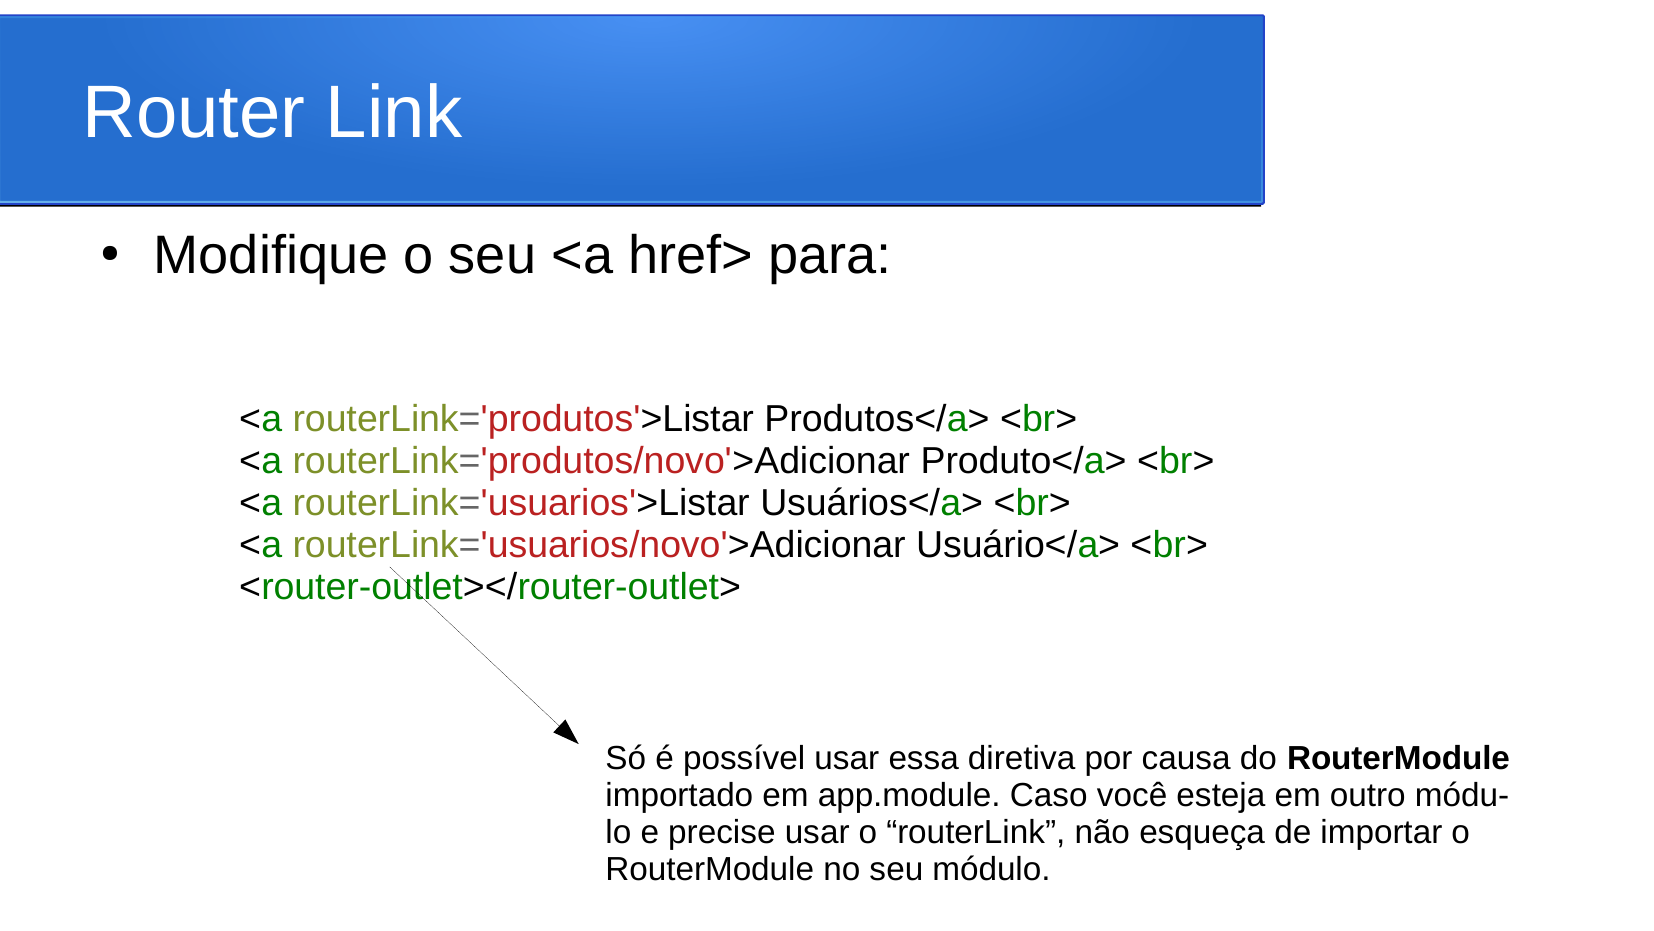

# Router Link
Modifique o seu <a href> para:
<a routerLink='produtos'>Listar Produtos</a> <br>
<a routerLink='produtos/novo'>Adicionar Produto</a> <br>
<a routerLink='usuarios'>Listar Usuários</a> <br>
<a routerLink='usuarios/novo'>Adicionar Usuário</a> <br>
<router-outlet></router-outlet>
Só é possível usar essa diretiva por causa do RouterModule
importado em app.module. Caso você esteja em outro módu-
lo e precise usar o “routerLink”, não esqueça de importar o
RouterModule no seu módulo.